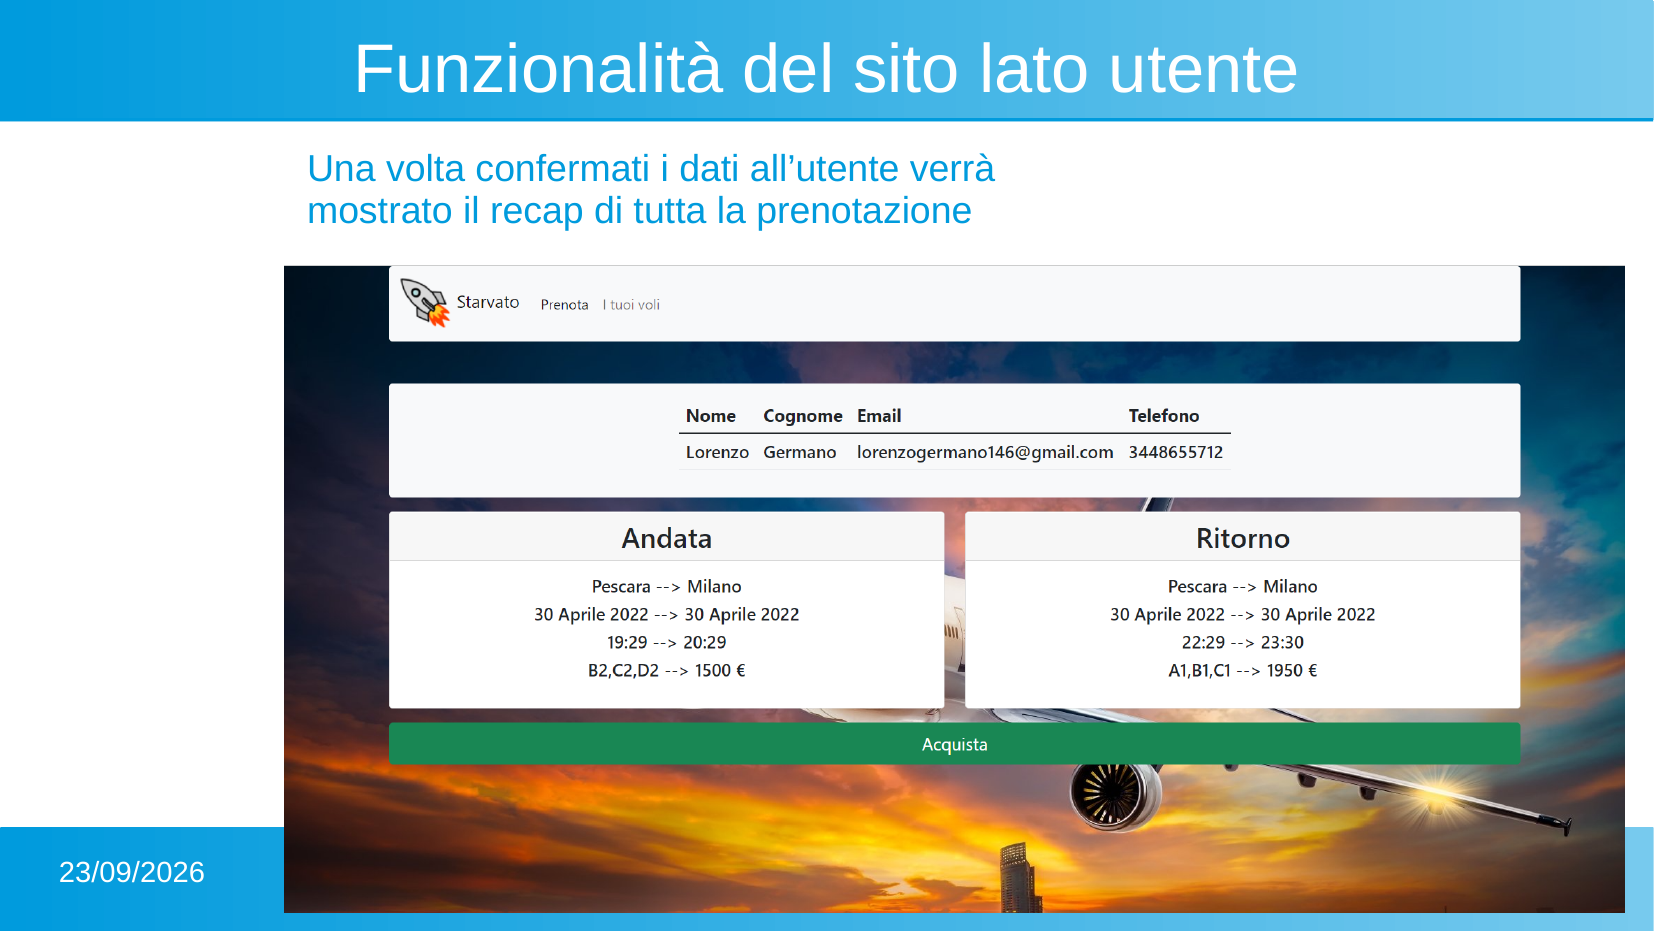

# Funzionalità del sito lato utente
Una volta confermati i dati all’utente verrà mostrato il recap di tutta la prenotazione
6